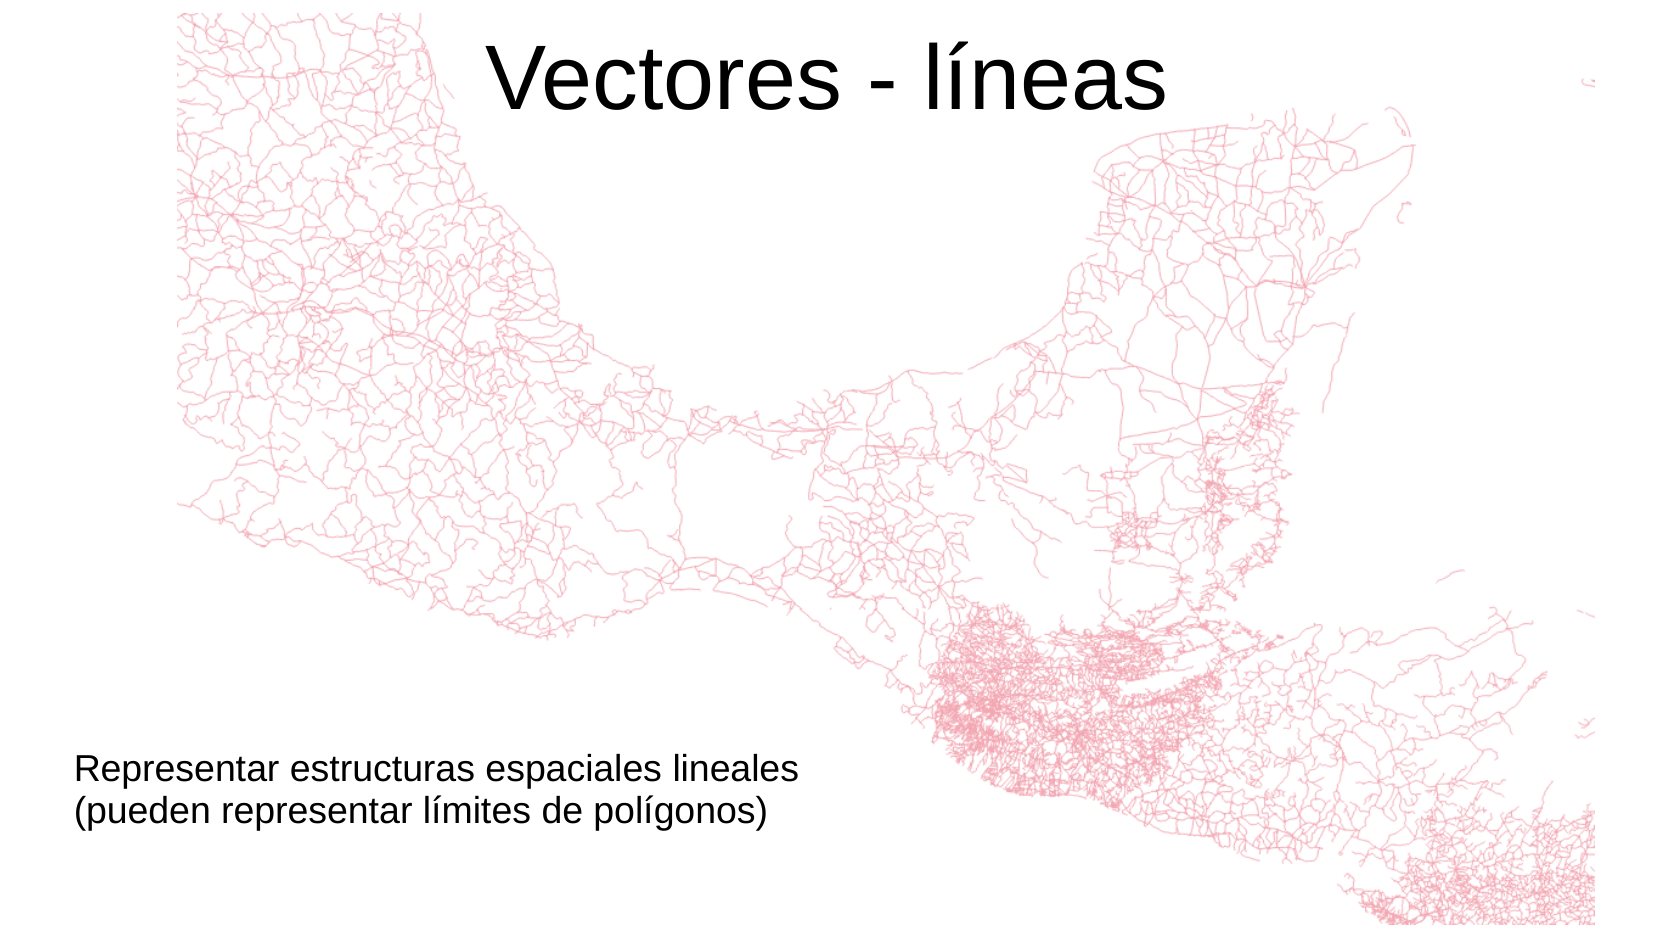

# Vectores - líneas
Representar estructuras espaciales lineales
(pueden representar límites de polígonos)